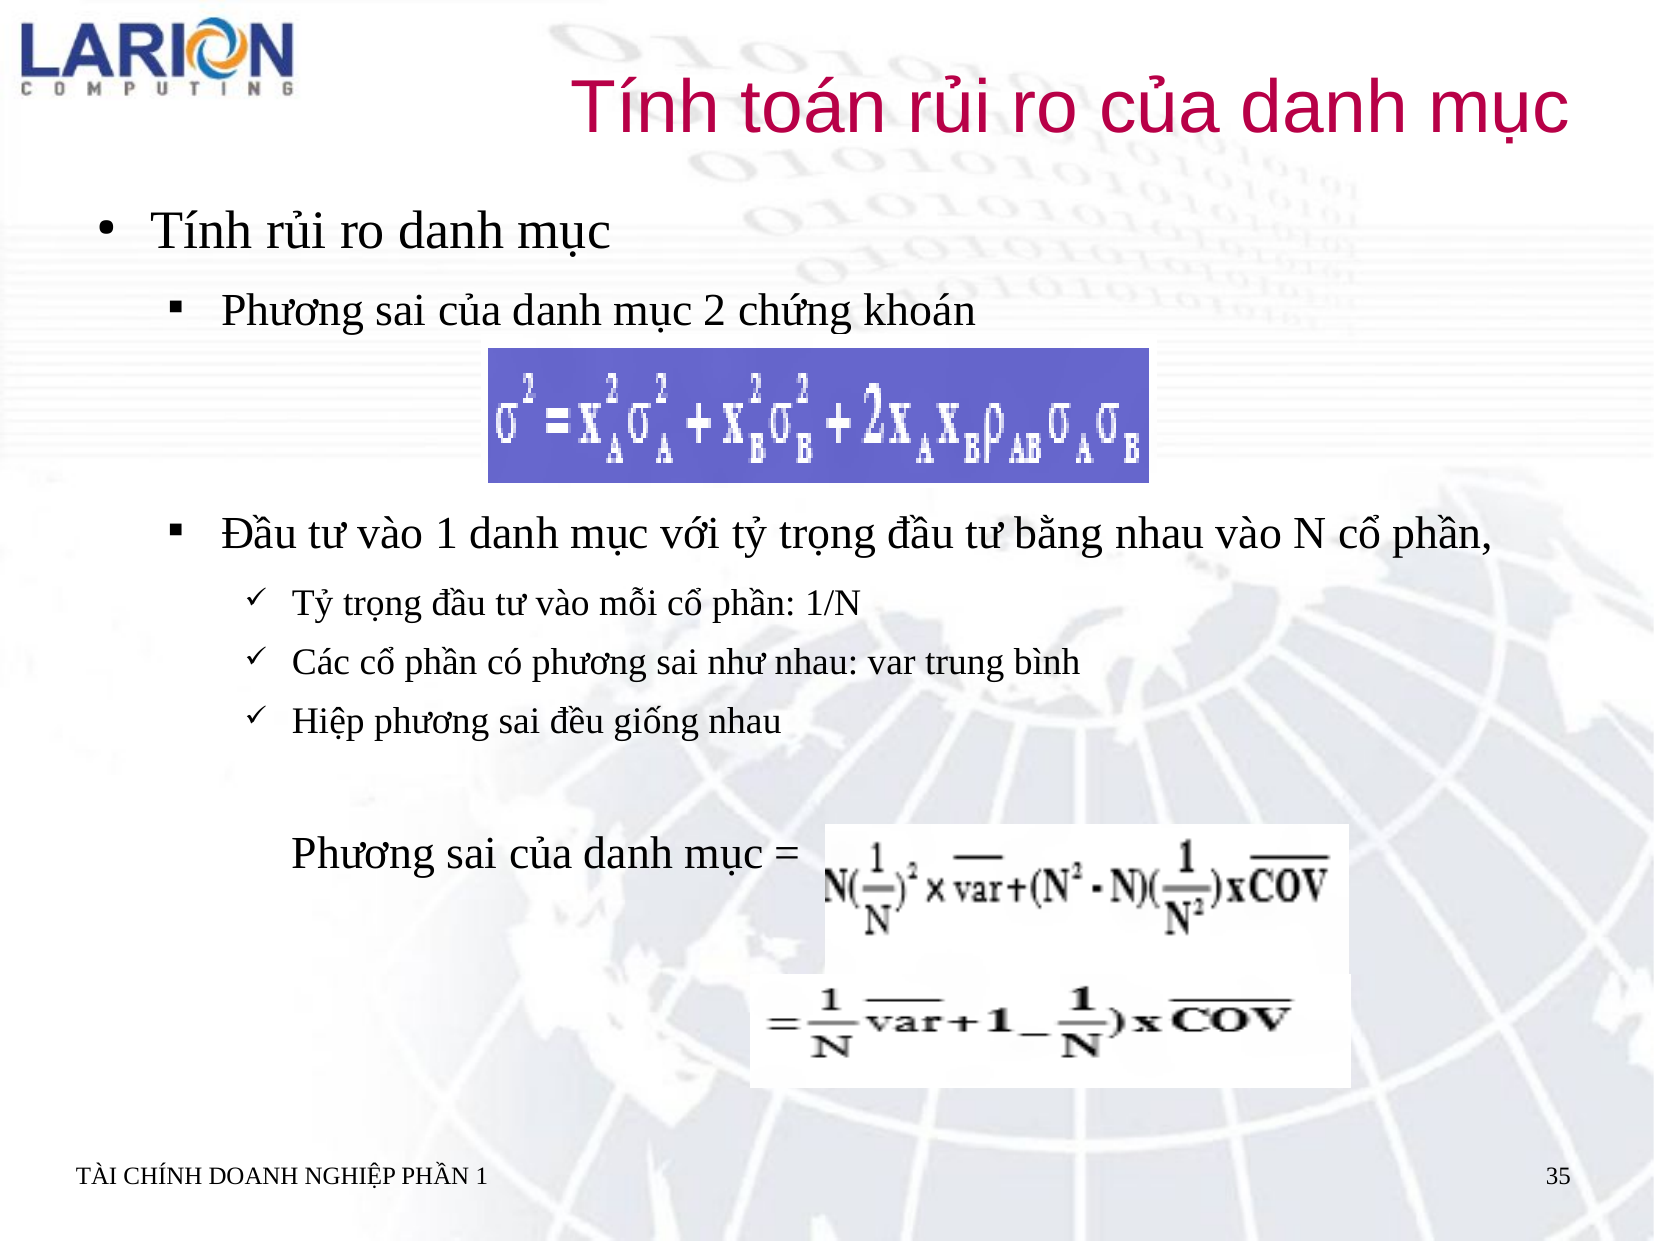

# Tính toán rủi ro của danh mục
Tính rủi ro danh mục
Phương sai của danh mục 2 chứng khoán
Đầu tư vào 1 danh mục với tỷ trọng đầu tư bằng nhau vào N cổ phần,
Tỷ trọng đầu tư vào mỗi cổ phần: 1/N
Các cổ phần có phương sai như nhau: var trung bình
Hiệp phương sai đều giống nhau
Phương sai của danh mục =
TÀI CHÍNH DOANH NGHIỆP PHẦN 1
35